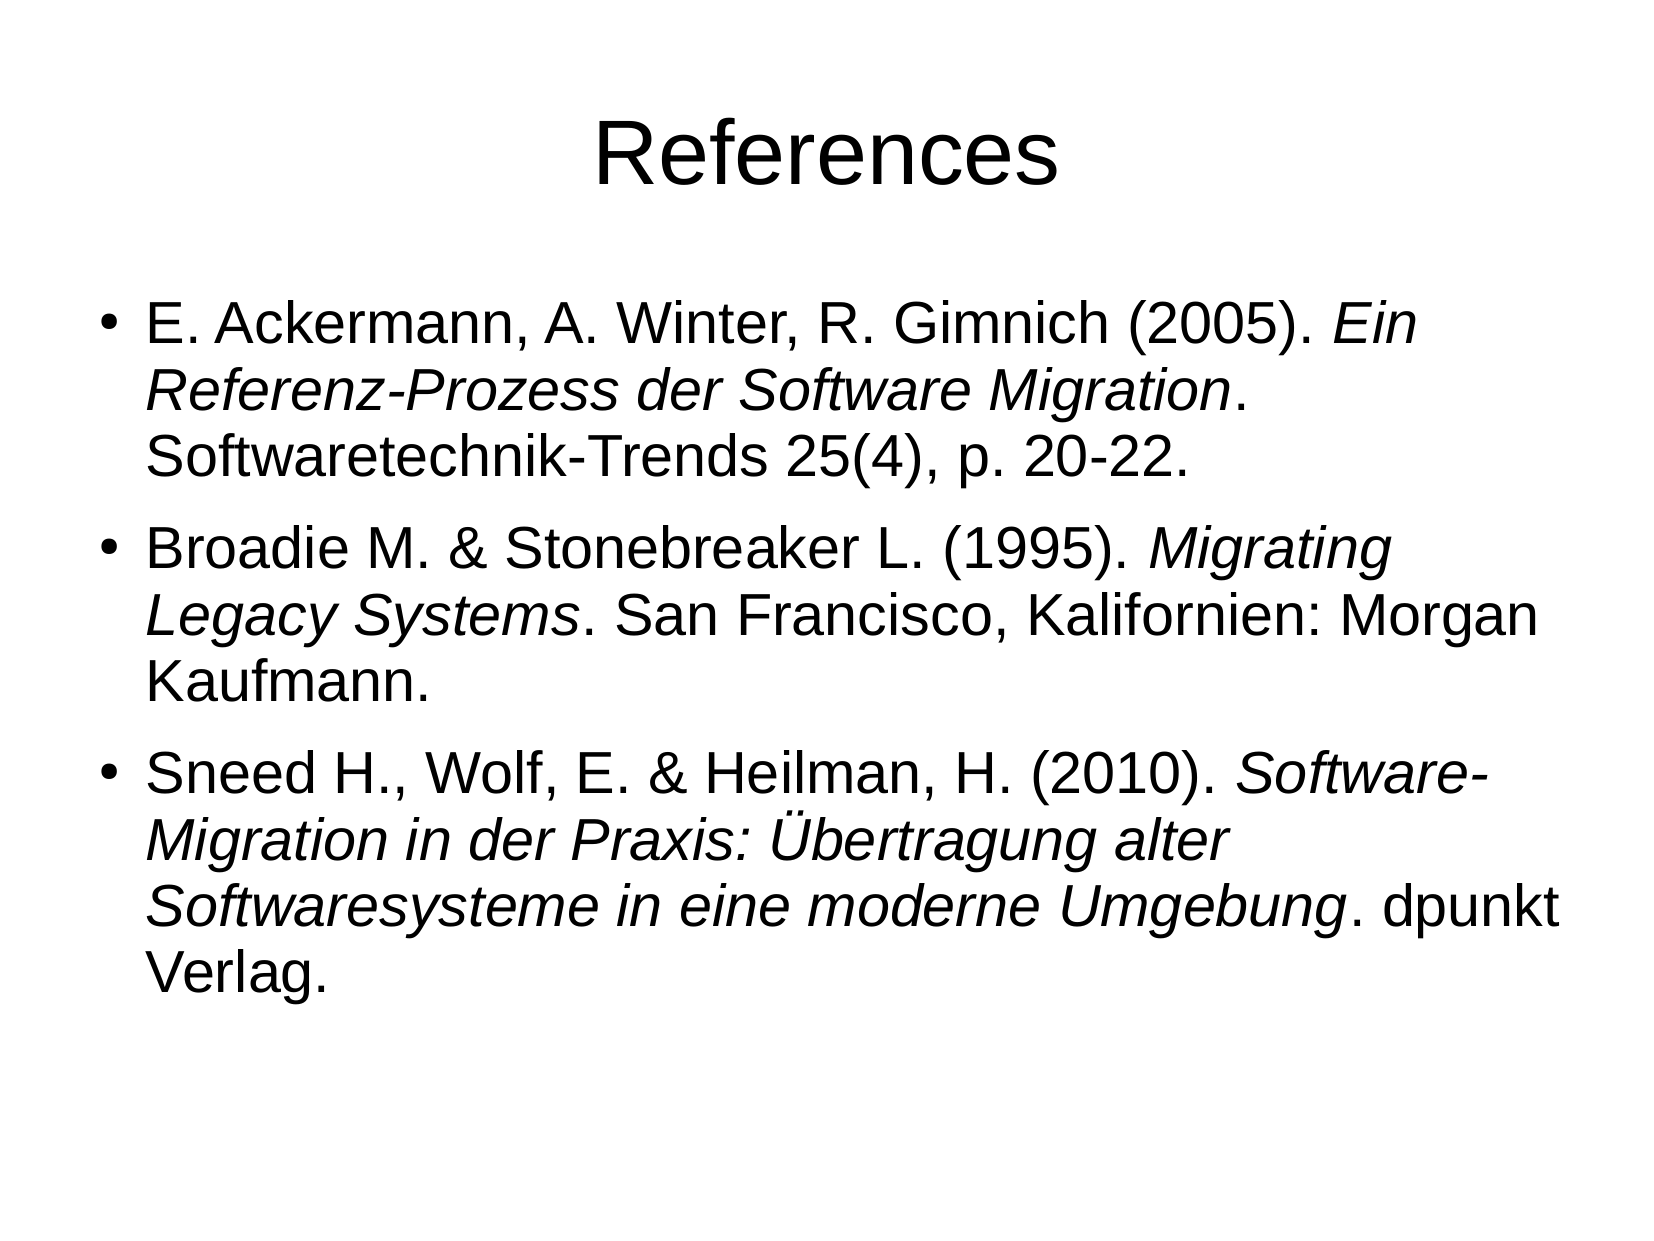

# References
E. Ackermann, A. Winter, R. Gimnich (2005). Ein Referenz-Prozess der Software Migration. Softwaretechnik-Trends 25(4), p. 20-22.
Broadie M. & Stonebreaker L. (1995). Migrating Legacy Systems. San Francisco, Kalifornien: Morgan Kaufmann.
Sneed H., Wolf, E. & Heilman, H. (2010). Software-Migration in der Praxis: Übertragung alter Softwaresysteme in eine moderne Umgebung. dpunkt Verlag.